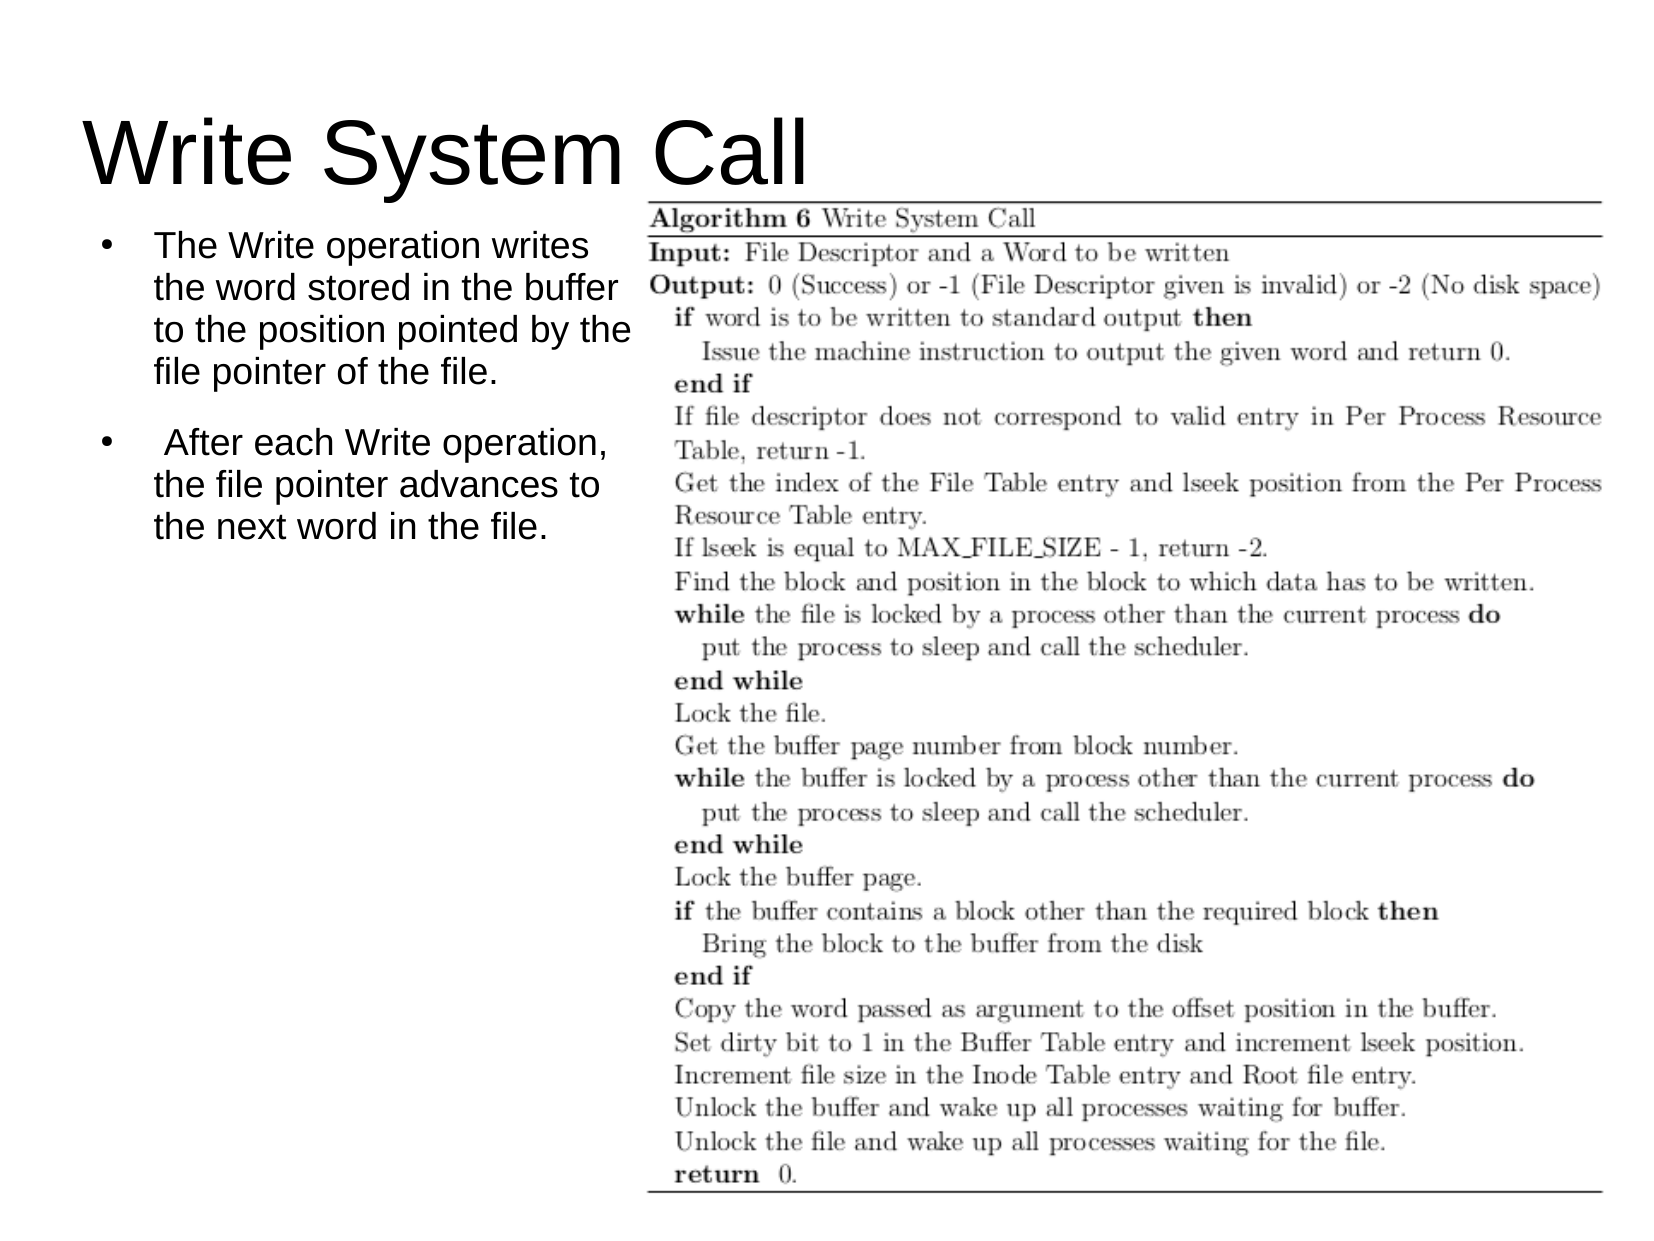

# Write System Call
The Write operation writes the word stored in the buffer to the position pointed by the file pointer of the file.
 After each Write operation, the file pointer advances to the next word in the file.